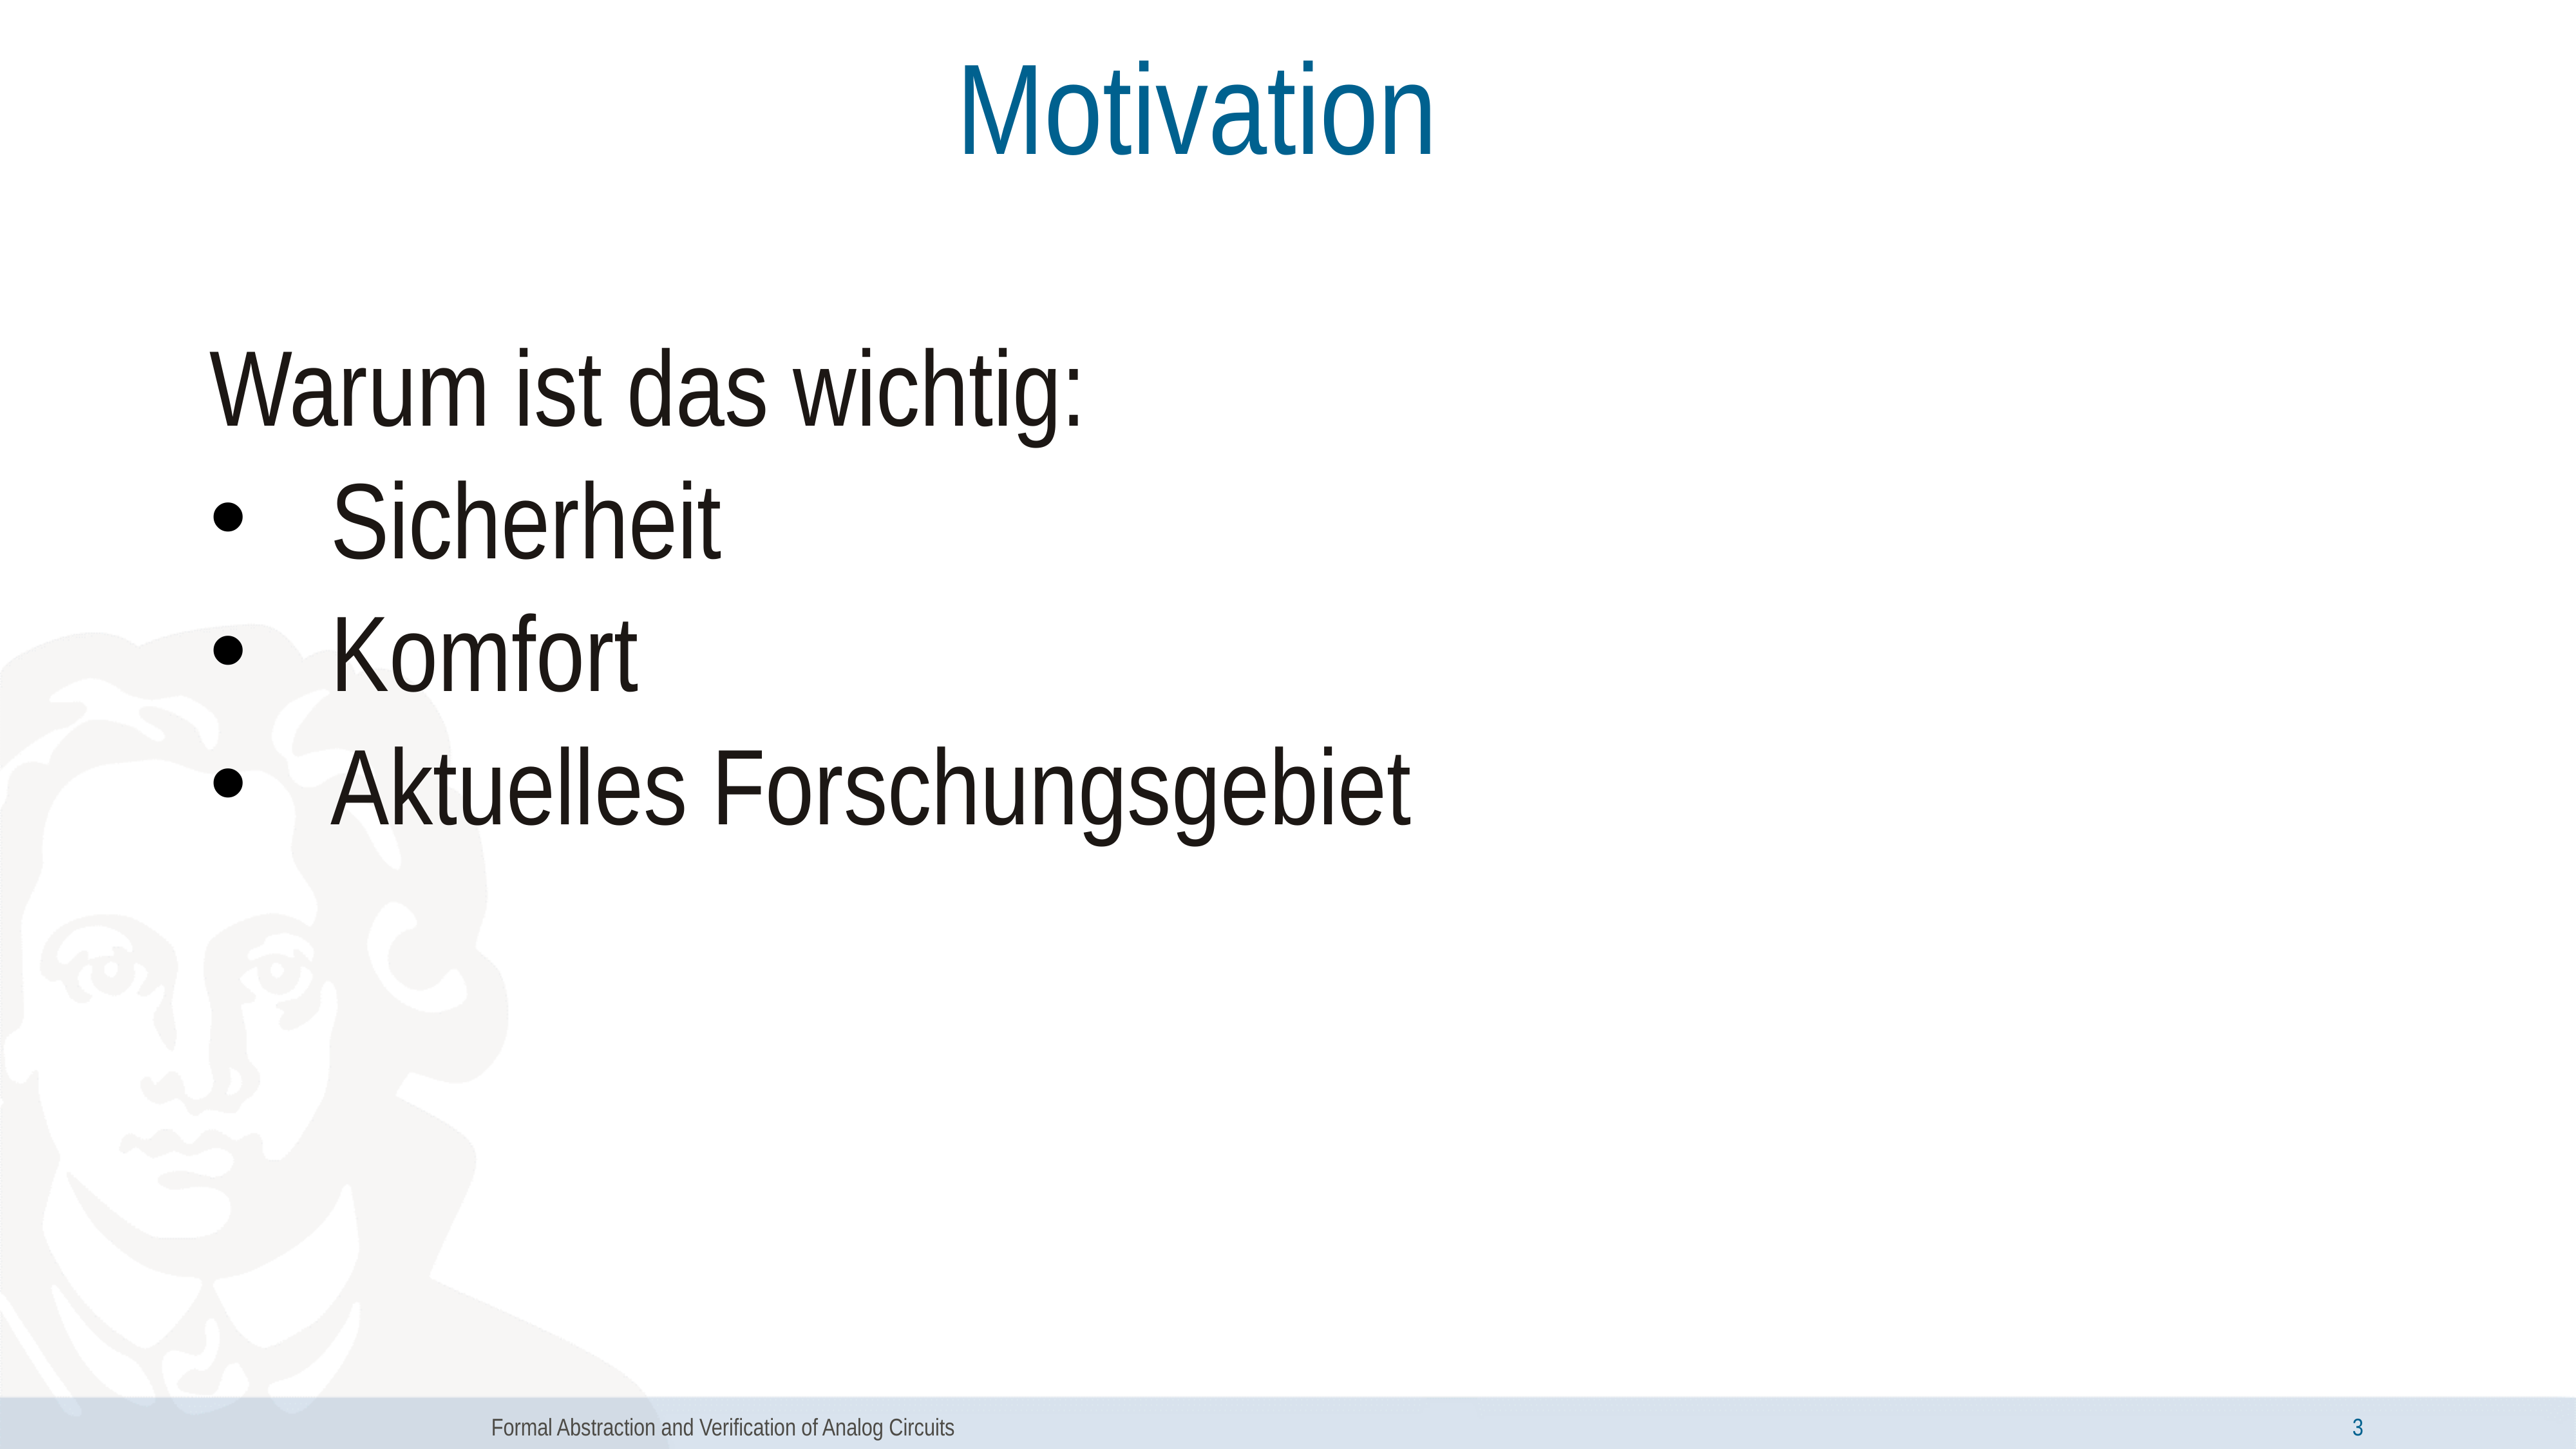

Motivation
# Warum ist das wichtig:
Sicherheit
Komfort
Aktuelles Forschungsgebiet
Formal Abstraction and Verification of Analog Circuits